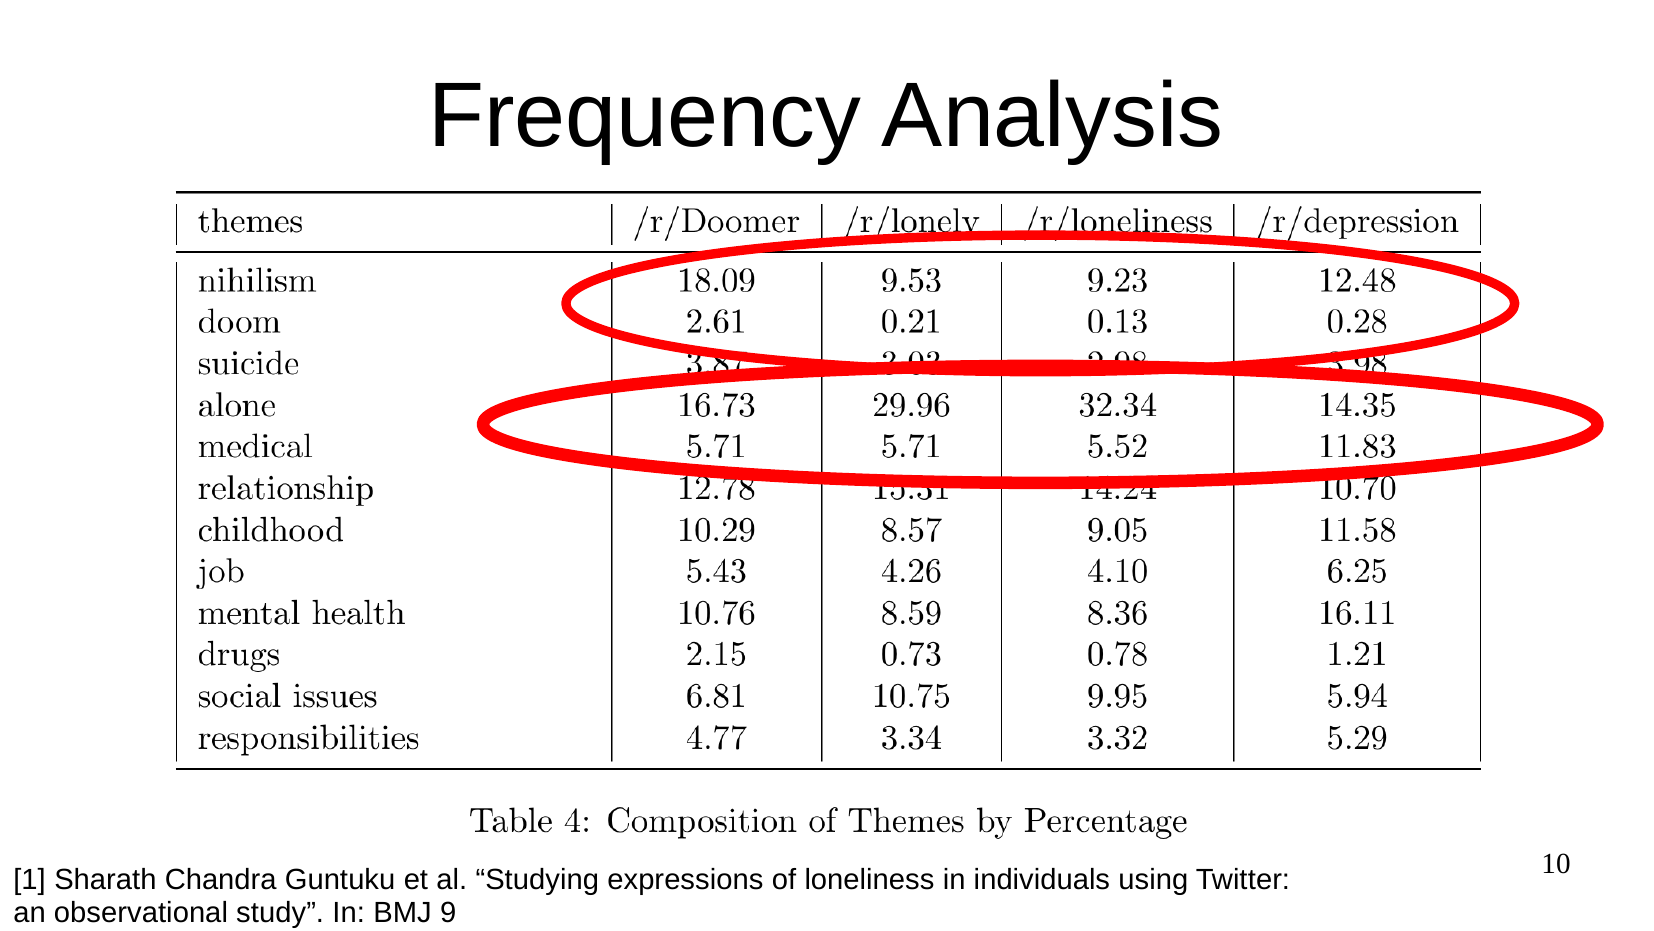

# Frequency Analysis
10
[1] Sharath Chandra Guntuku et al. “Studying expressions of loneliness in individuals using Twitter: an observational study”. In: BMJ 9